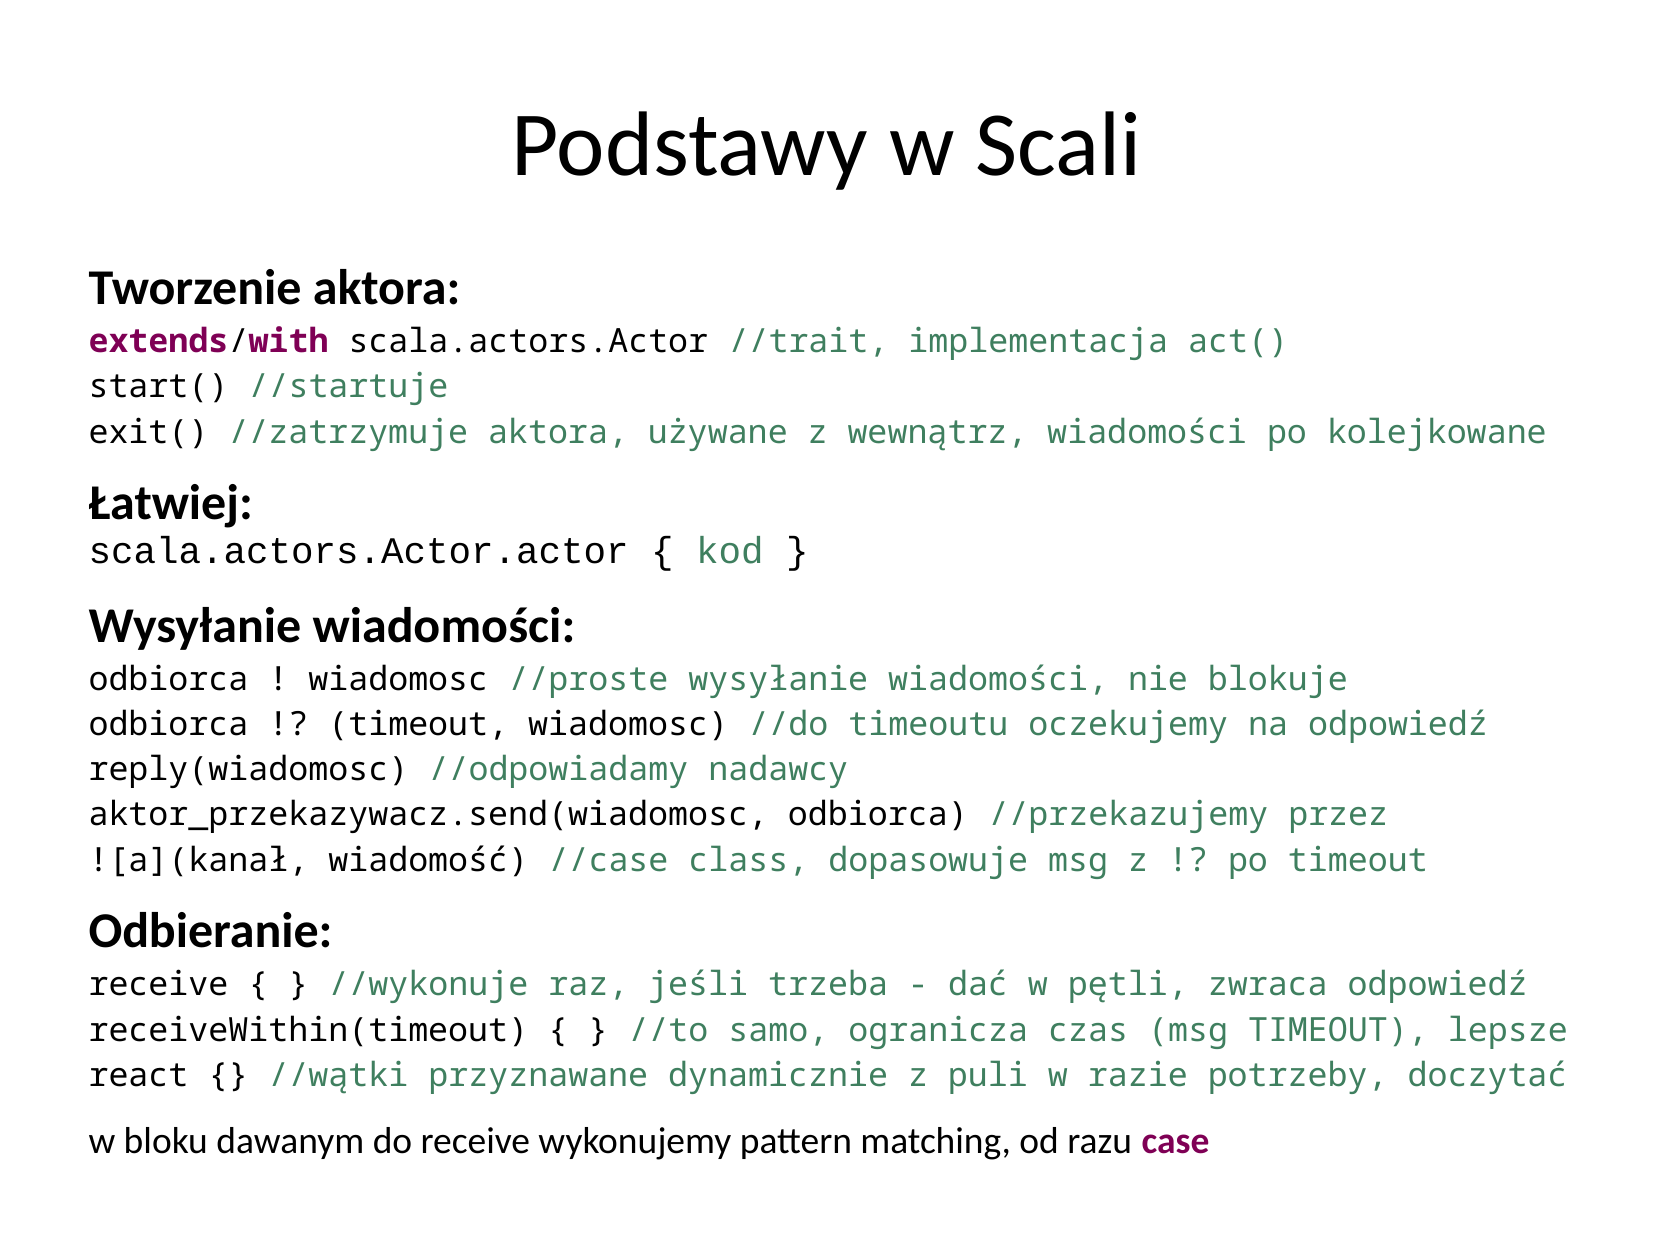

# Podstawy w Scali
Tworzenie aktora:
extends/with scala.actors.Actor //trait, implementacja act()
start() //startuje
exit() //zatrzymuje aktora, używane z wewnątrz, wiadomości po kolejkowane
Łatwiej:
scala.actors.Actor.actor { kod }
Wysyłanie wiadomości:
odbiorca ! wiadomosc //proste wysyłanie wiadomości, nie blokuje
odbiorca !? (timeout, wiadomosc) //do timeoutu oczekujemy na odpowiedź
reply(wiadomosc) //odpowiadamy nadawcy
aktor_przekazywacz.send(wiadomosc, odbiorca) //przekazujemy przez
 //case class, dopasowuje msg z !? po timeout
Odbieranie:
receive { } //wykonuje raz, jeśli trzeba - dać w pętli, zwraca odpowiedź
receiveWithin(timeout) { } //to samo, ogranicza czas (msg TIMEOUT), lepsze
react {} //wątki przyznawane dynamicznie z puli w razie potrzeby, doczytać
w bloku dawanym do receive wykonujemy pattern matching, od razu case